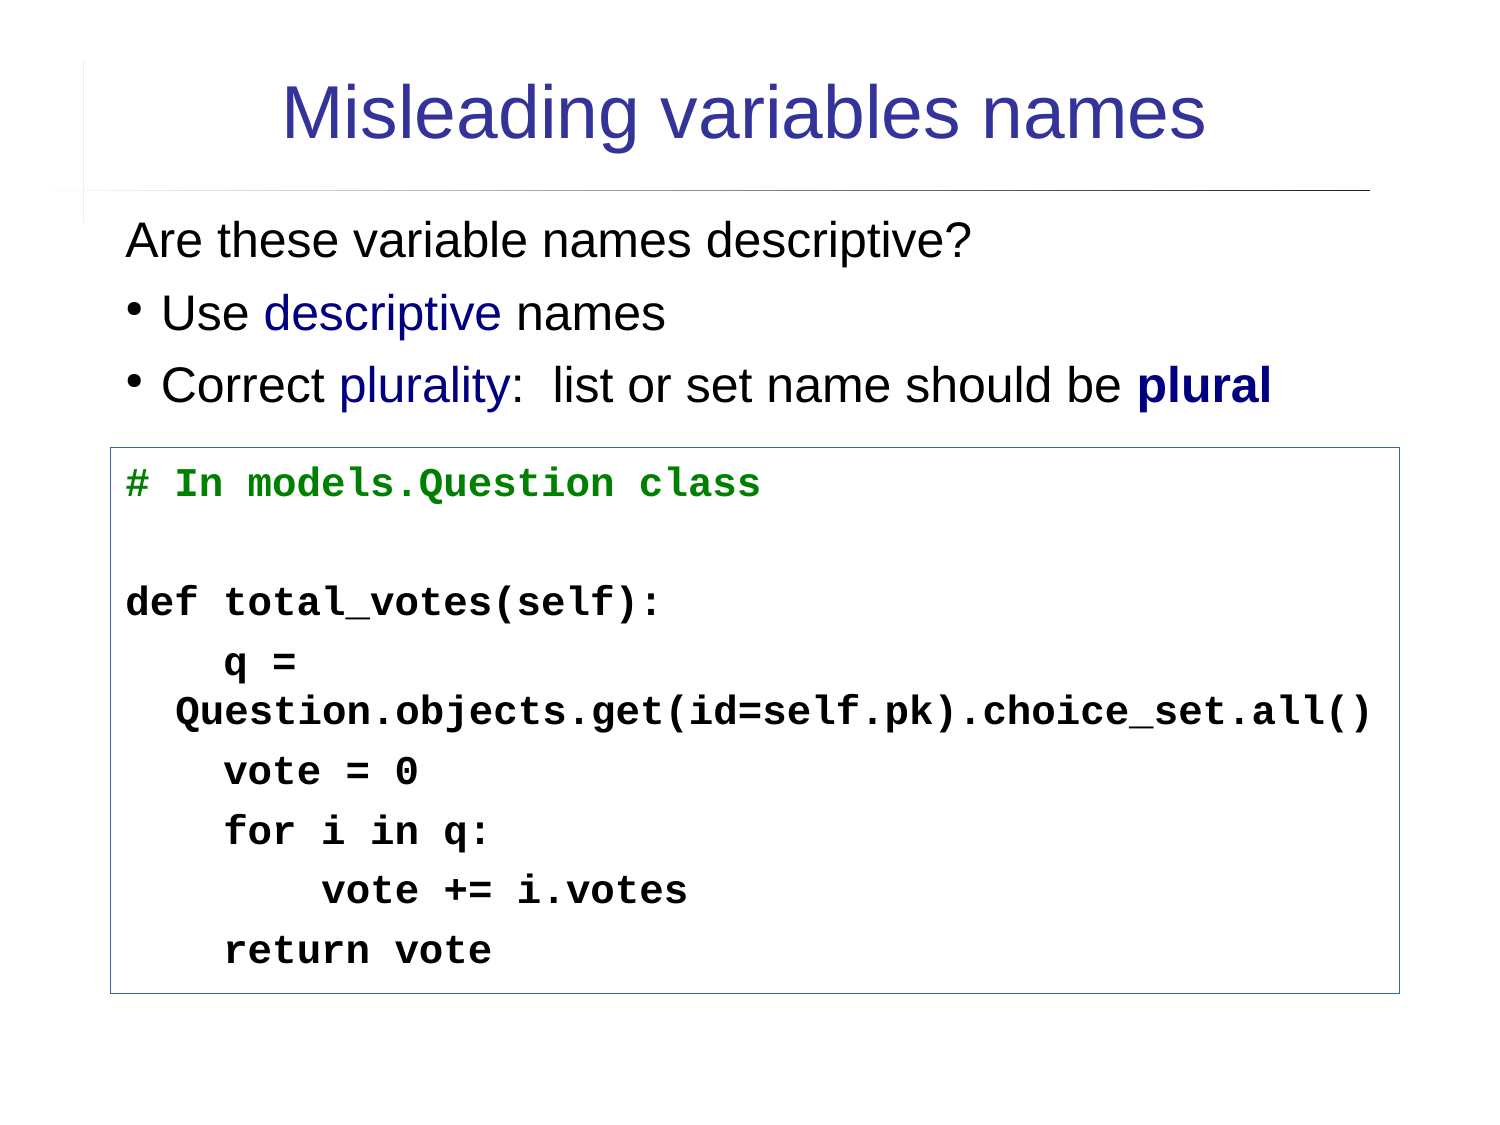

# Misleading variables names
Are these variable names descriptive?
Use descriptive names
Correct plurality: list or set name should be plural
# In models.Question class
def total_votes(self):
 q = Question.objects.get(id=self.pk).choice_set.all()
 vote = 0
 for i in q:
 vote += i.votes
 return vote